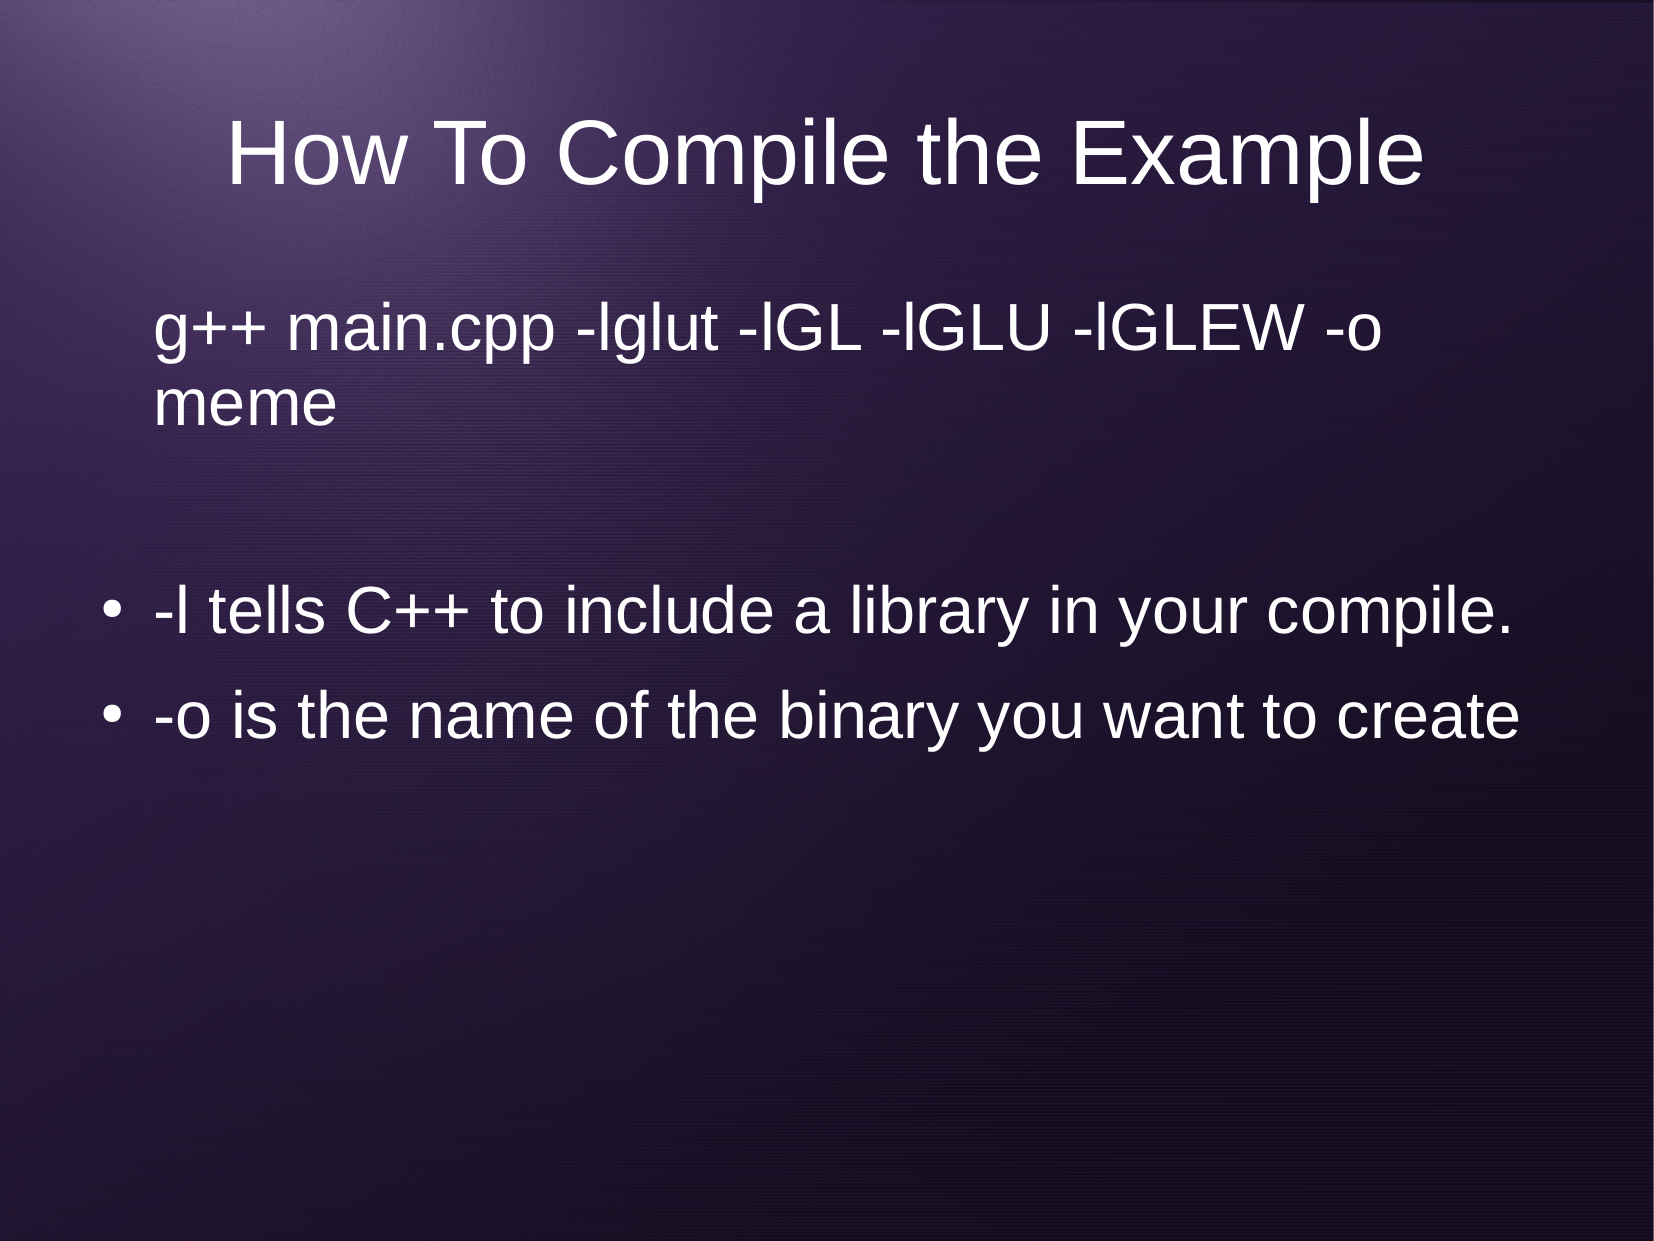

# How To Compile the Example
g++ main.cpp -lglut -lGL -lGLU -lGLEW -o meme
-l tells C++ to include a library in your compile.
-o is the name of the binary you want to create